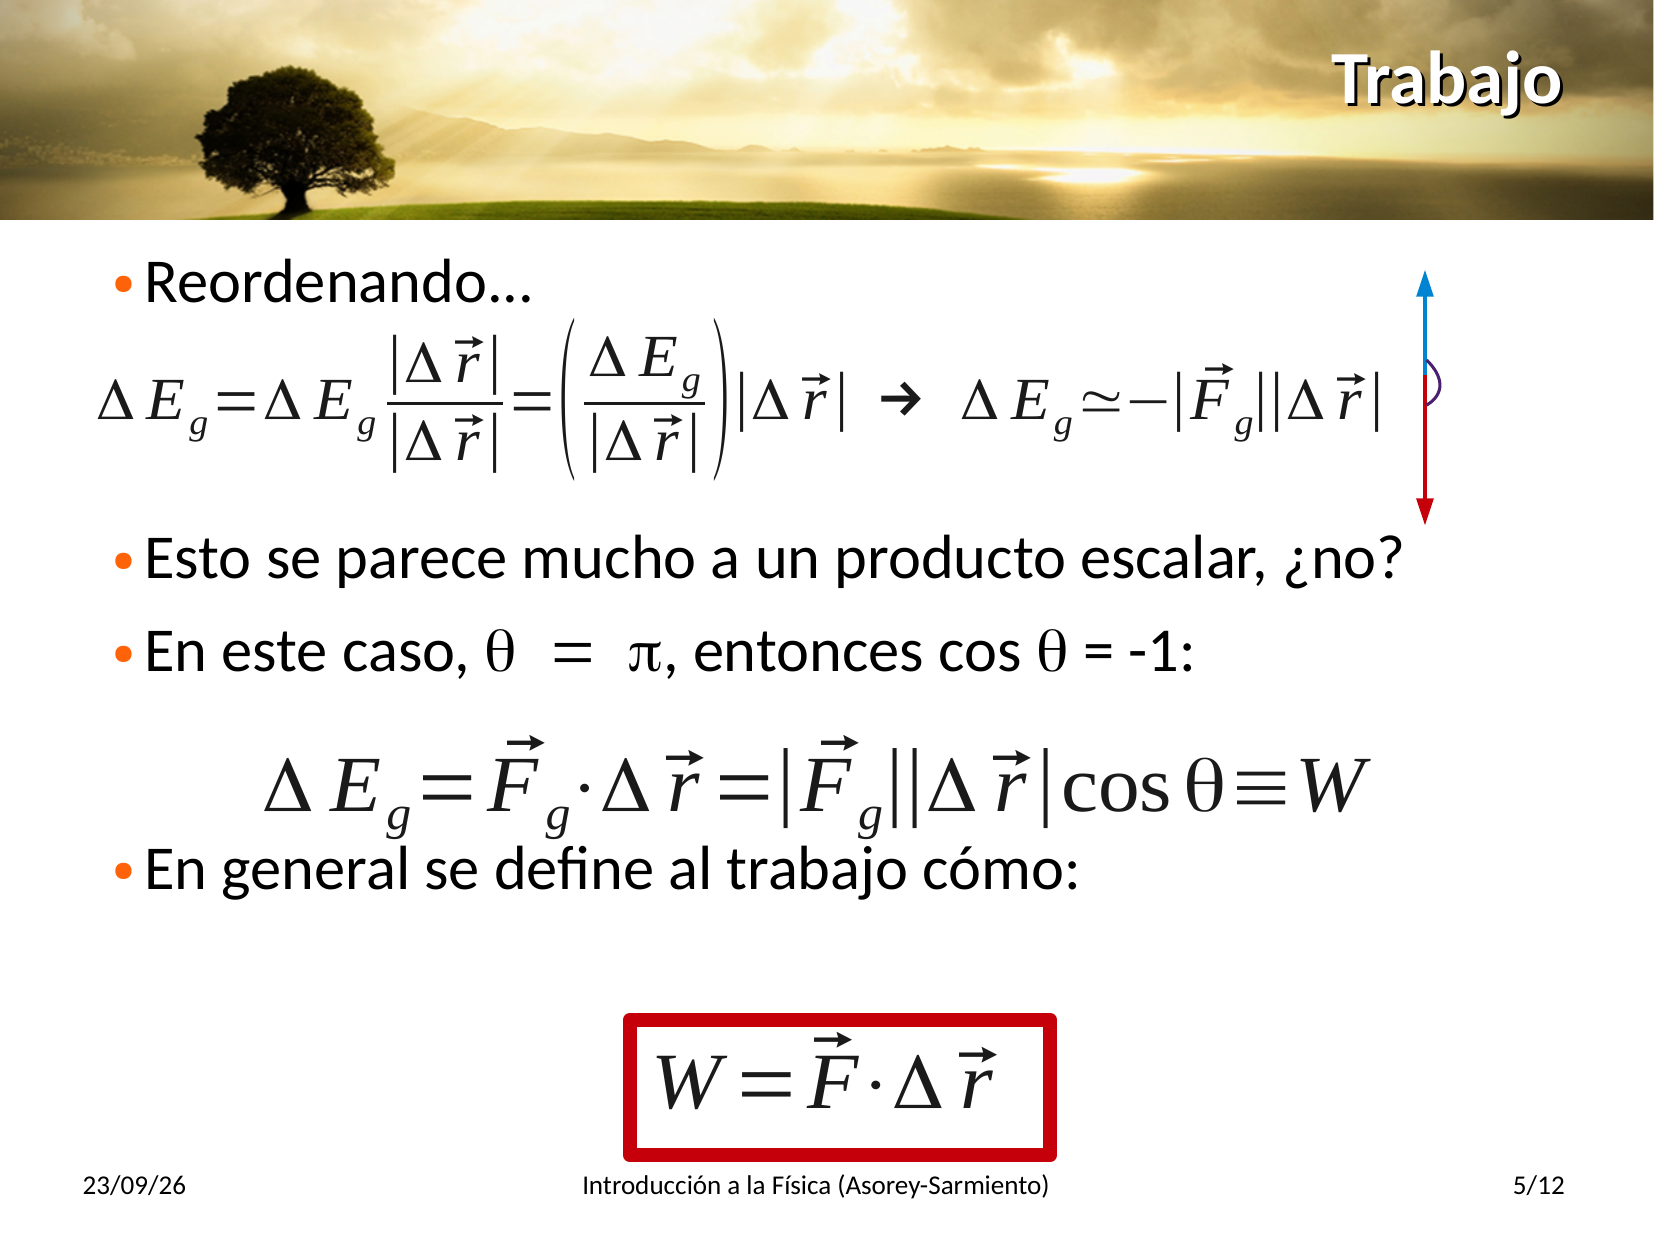

# Trabajo
Reordenando...
Esto se parece mucho a un producto escalar, ¿no?
En este caso, q = p, entonces cos q = -1:
En general se define al trabajo cómo:
Introducción a la Física (Asorey-Sarmiento)
5